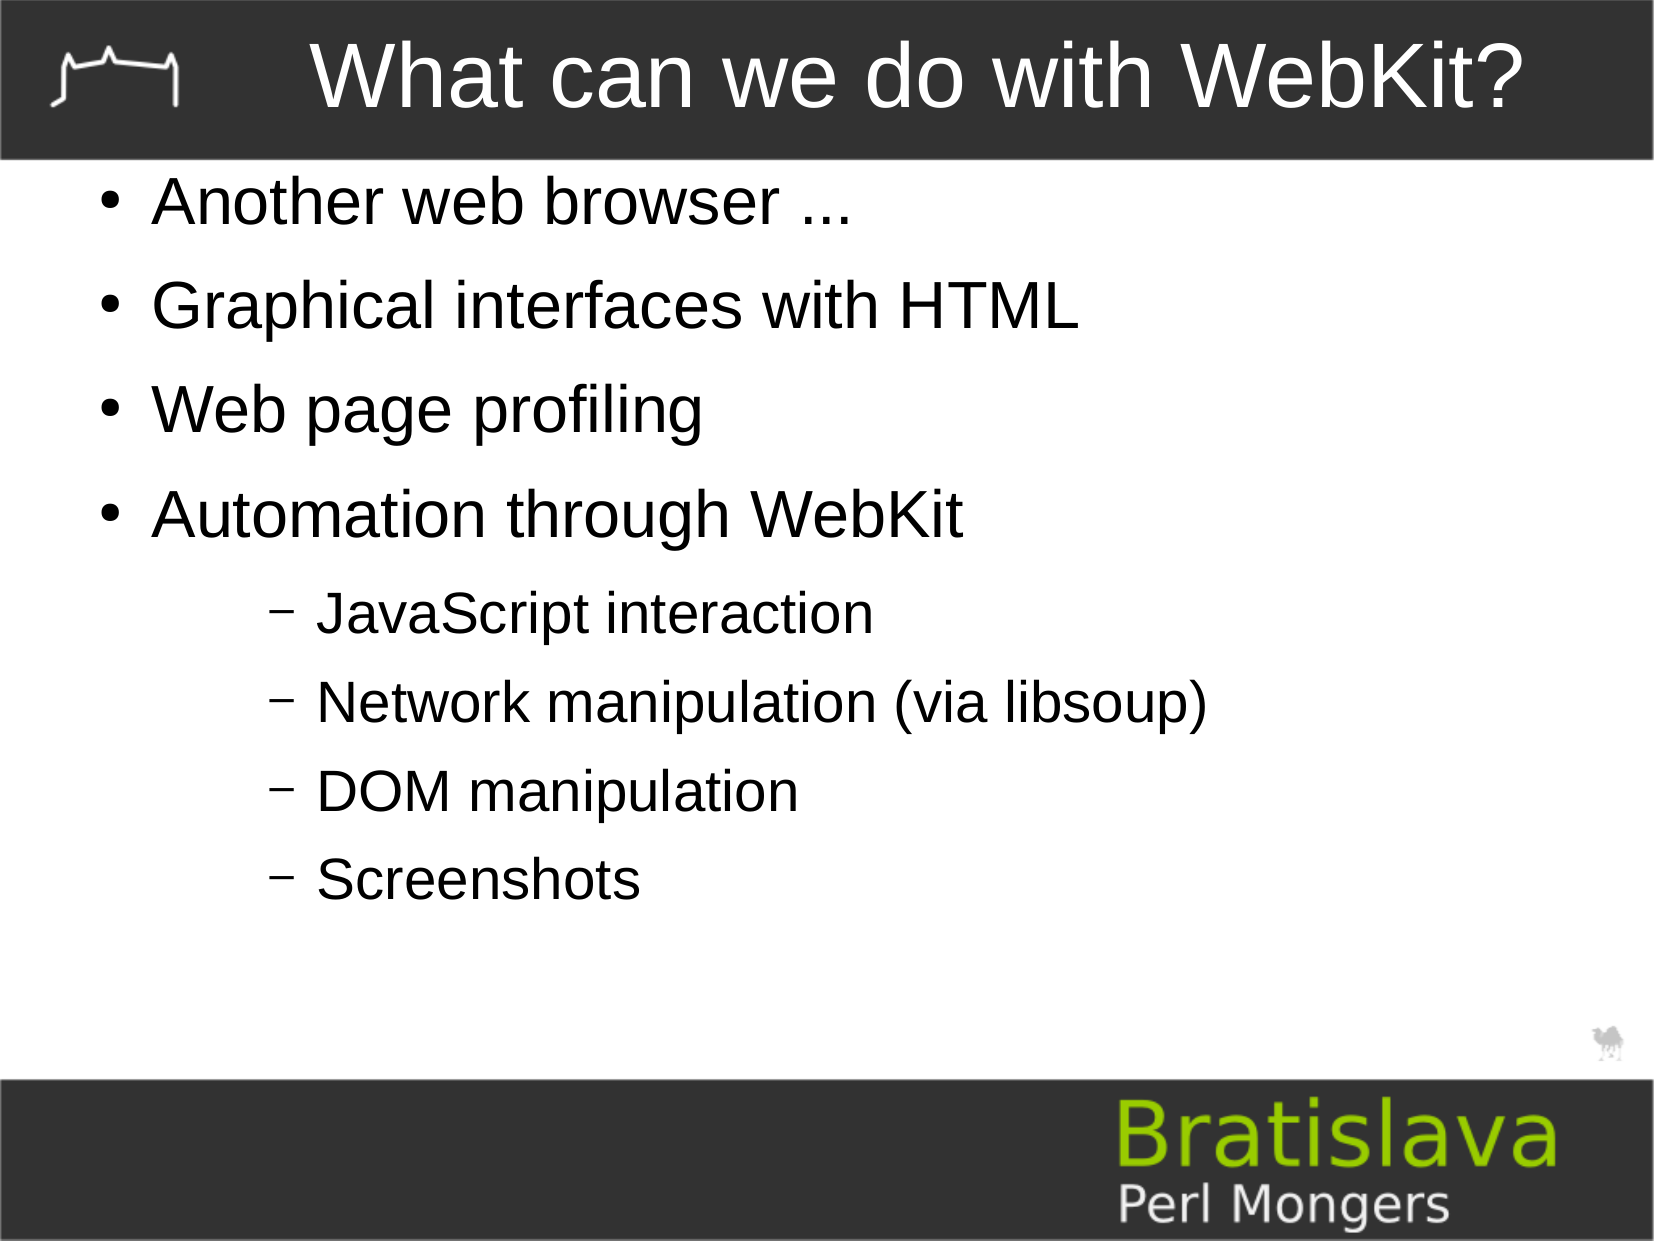

# What can we do with WebKit?
Another web browser ...
Graphical interfaces with HTML
Web page profiling
Automation through WebKit
JavaScript interaction
Network manipulation (via libsoup)
DOM manipulation
Screenshots